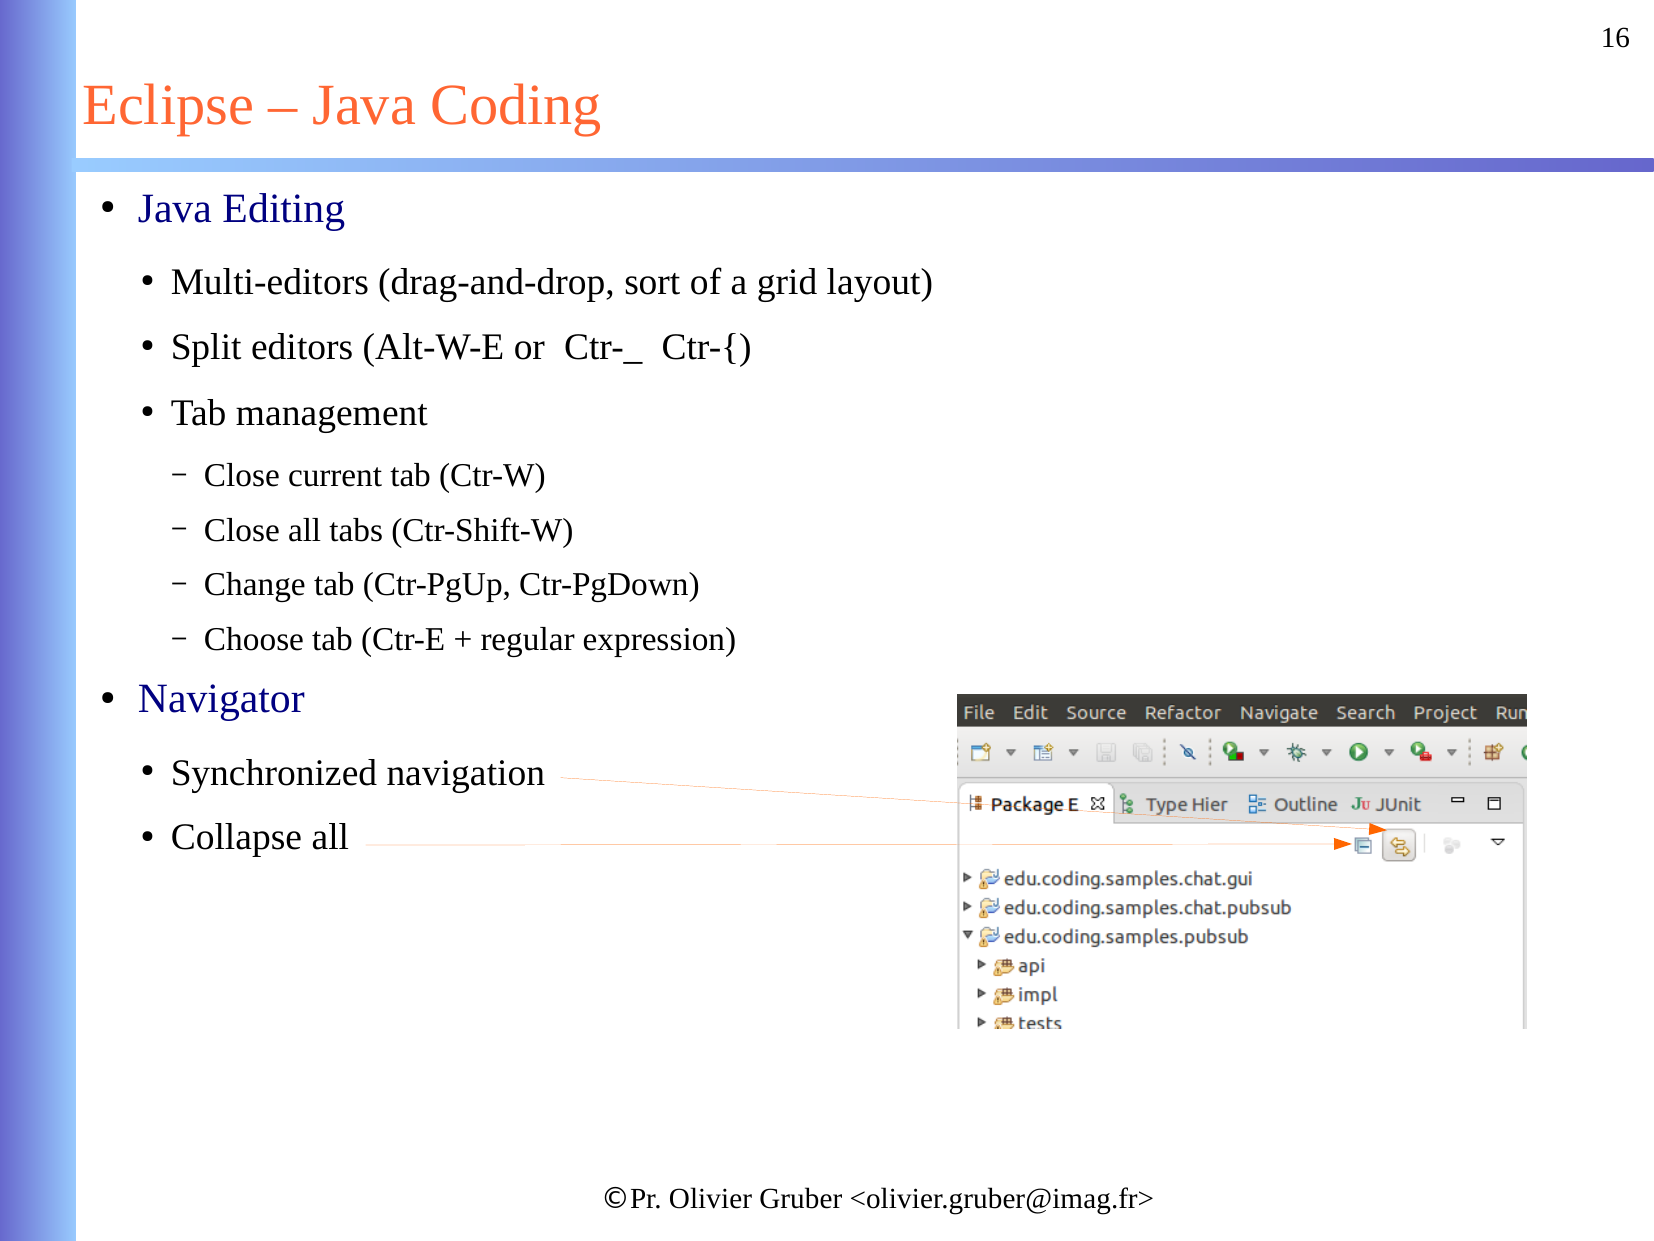

16
# Eclipse – Java Coding
Java Editing
Multi-editors (drag-and-drop, sort of a grid layout)
Split editors (Alt-W-E or Ctr-_ Ctr-{)
Tab management
Close current tab (Ctr-W)
Close all tabs (Ctr-Shift-W)
Change tab (Ctr-PgUp, Ctr-PgDown)
Choose tab (Ctr-E + regular expression)
Navigator
Synchronized navigation
Collapse all